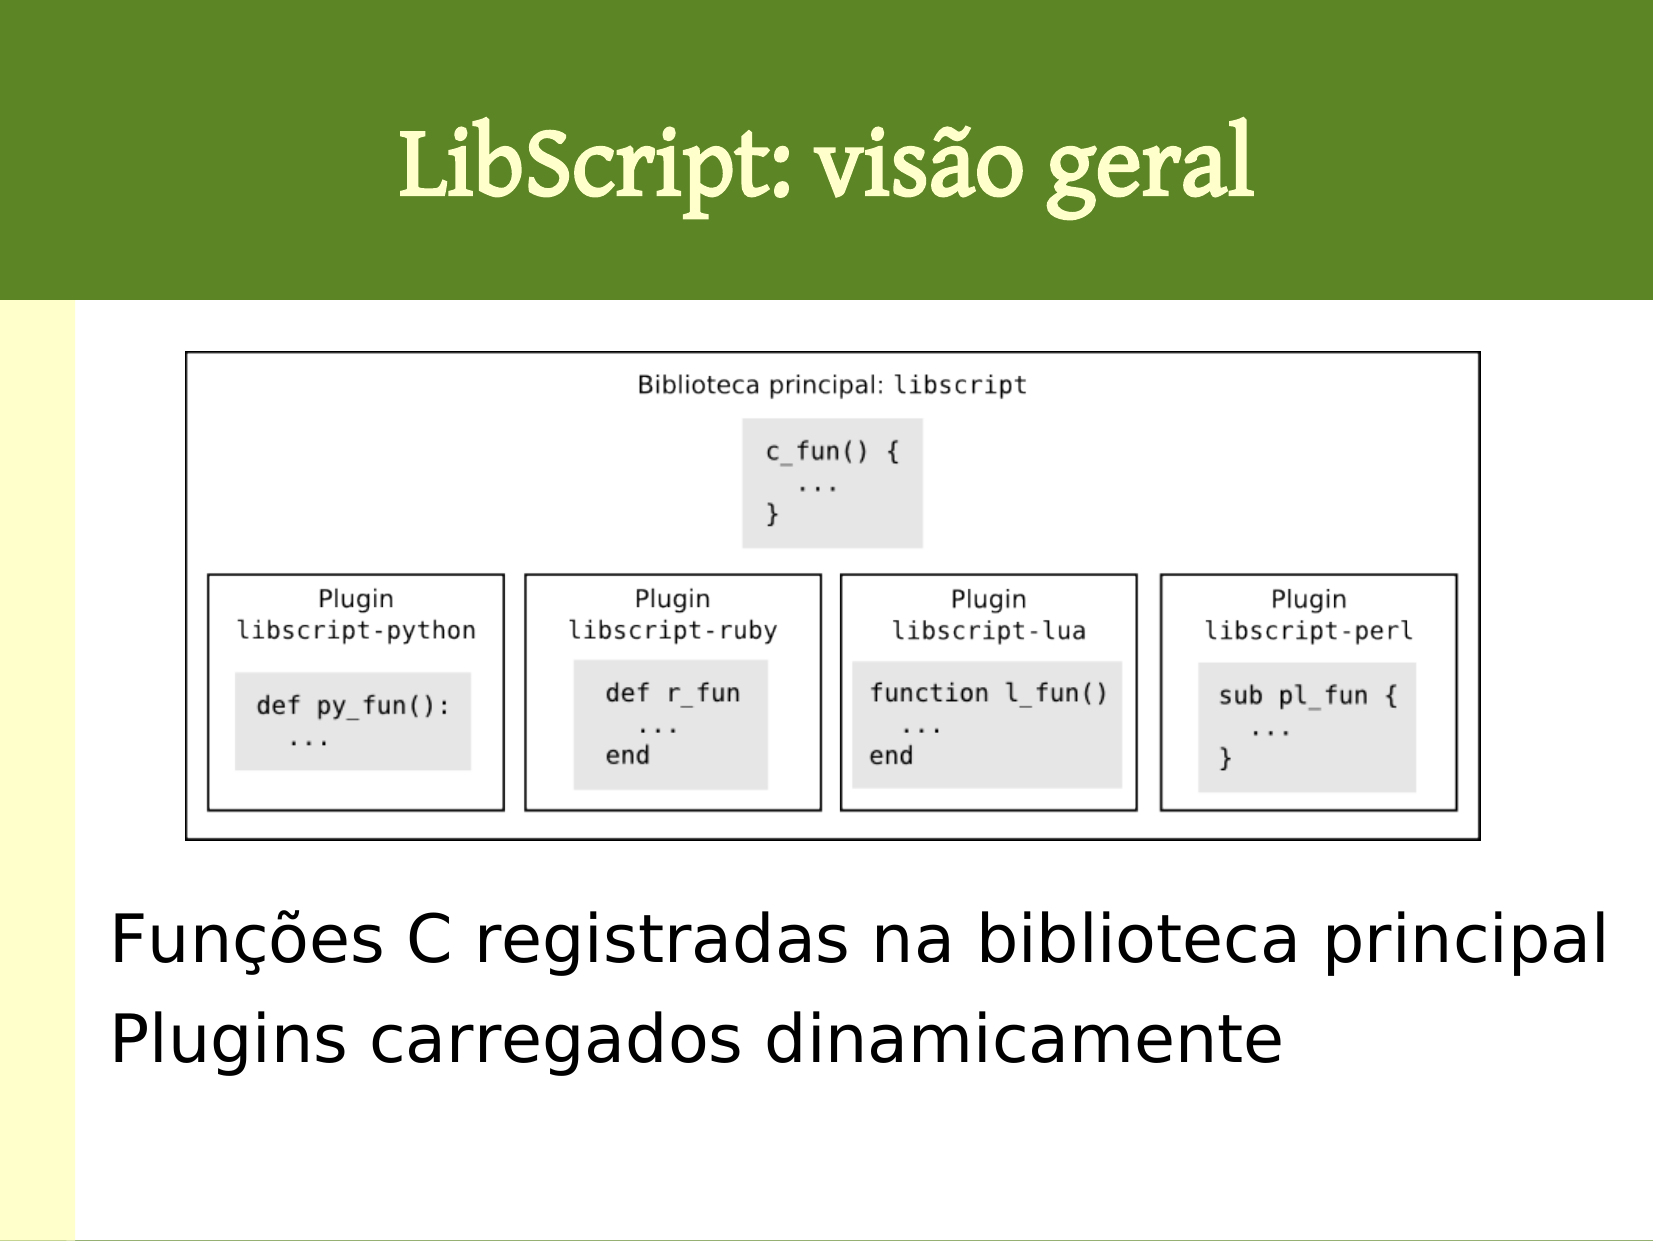

# LibScript: visão geral
Funções C registradas na biblioteca principal
Plugins carregados dinamicamente